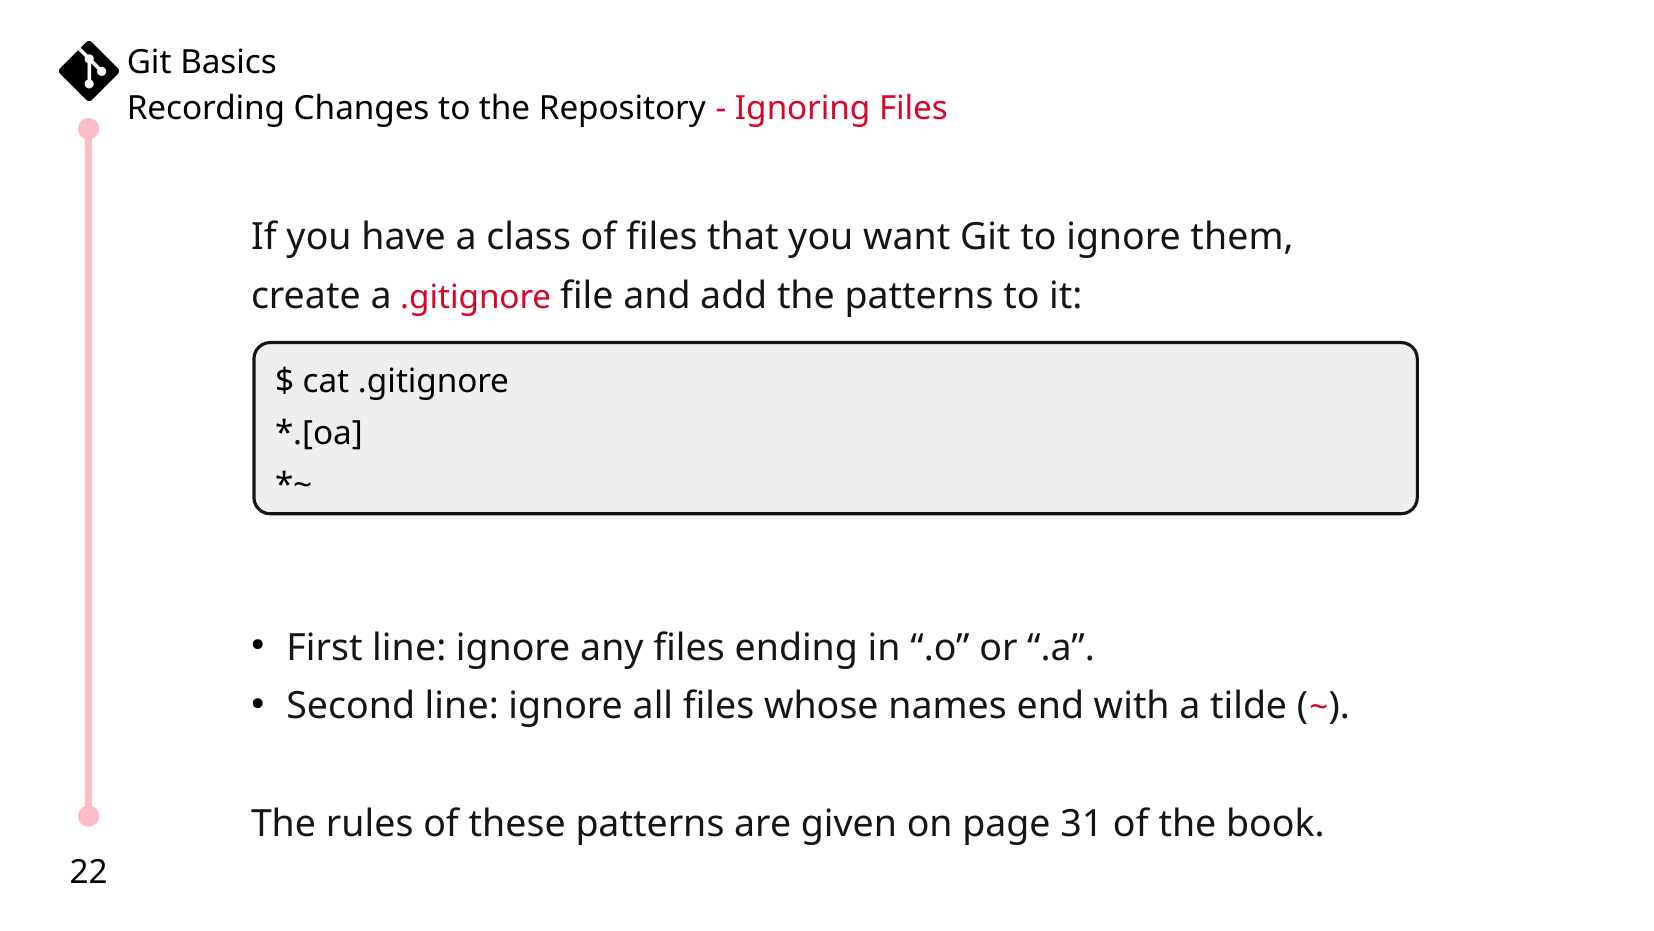

Git Basics
Recording Changes to the Repository - Ignoring Files
If you have a class of files that you want Git to ignore them,
create a .gitignore file and add the patterns to it:
First line: ignore any files ending in “.o” or “.a”.
Second line: ignore all files whose names end with a tilde (~).
The rules of these patterns are given on page 31 of the book.
$ cat .gitignore
*.[oa]
*~
22